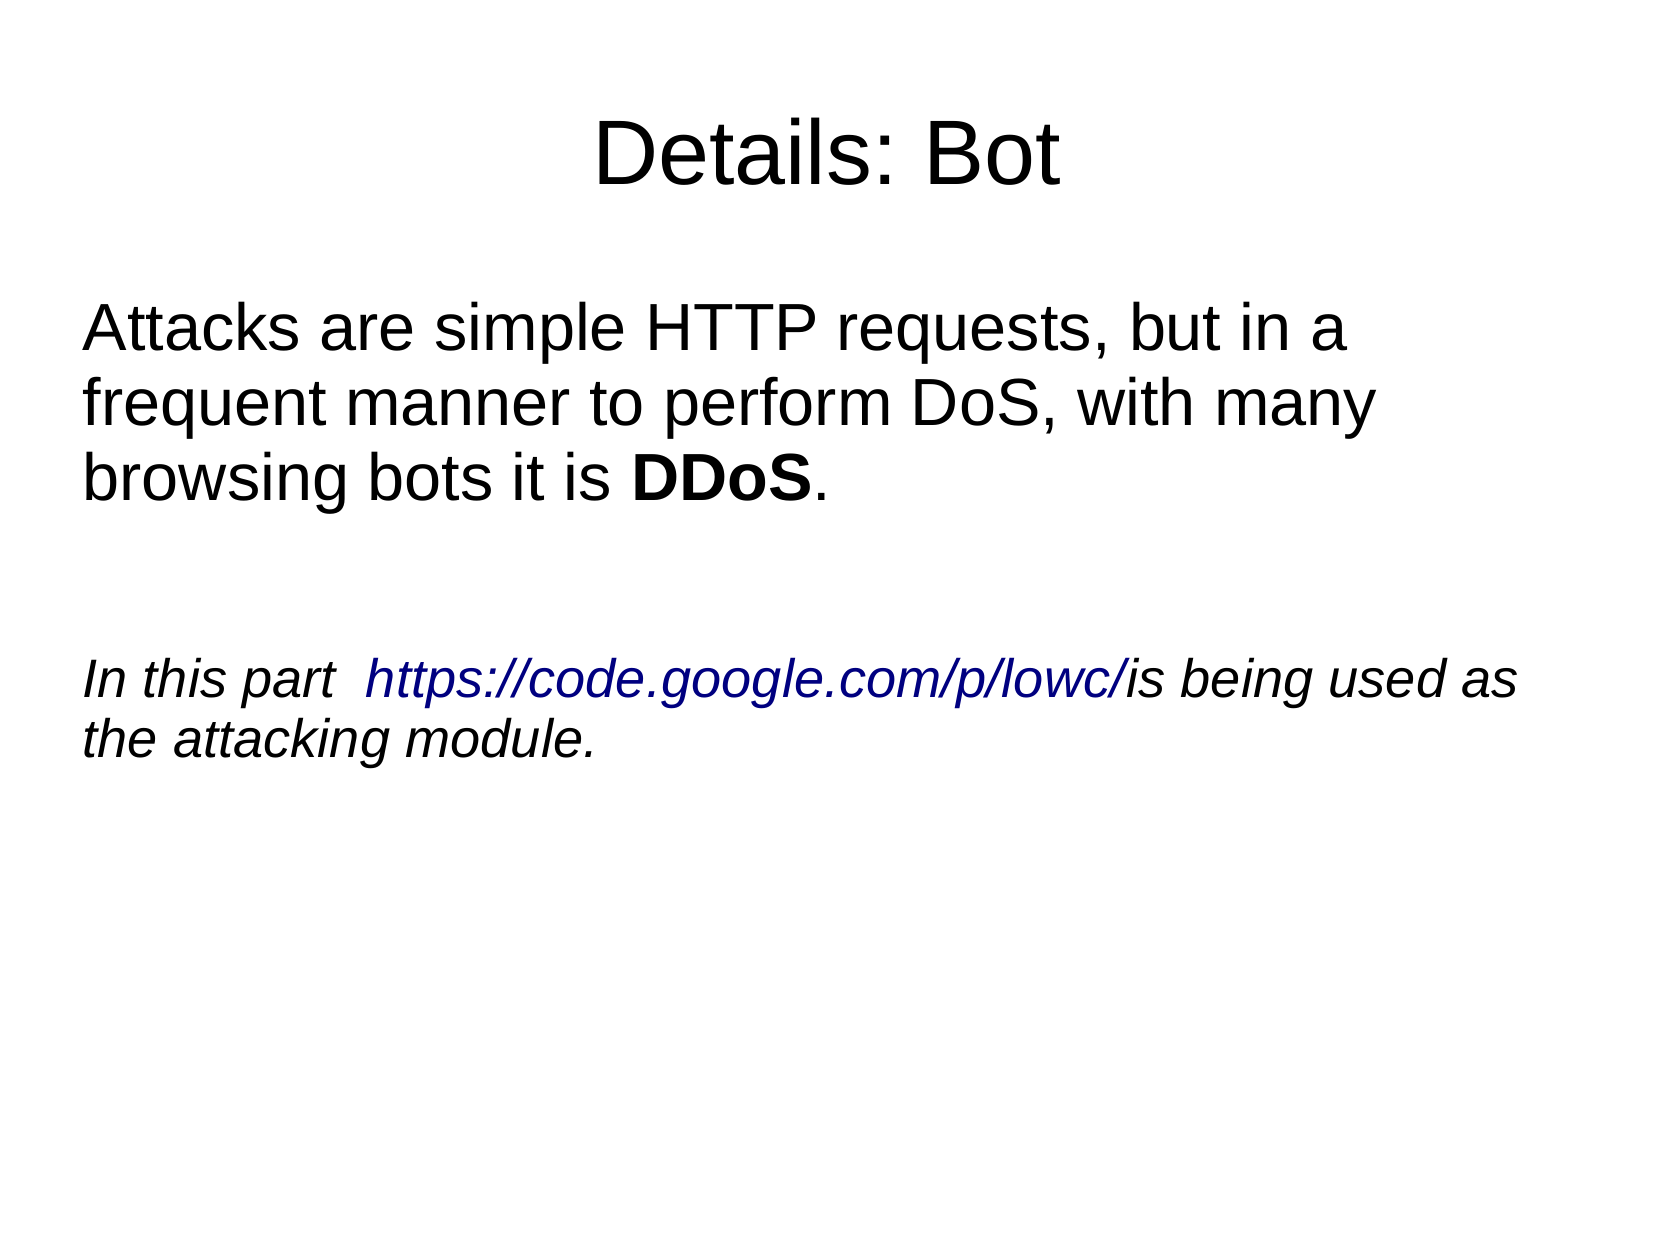

# Details: Bot
Attacks are simple HTTP requests, but in a frequent manner to perform DoS, with many browsing bots it is DDoS.
In this part https://code.google.com/p/lowc/is being used as the attacking module.